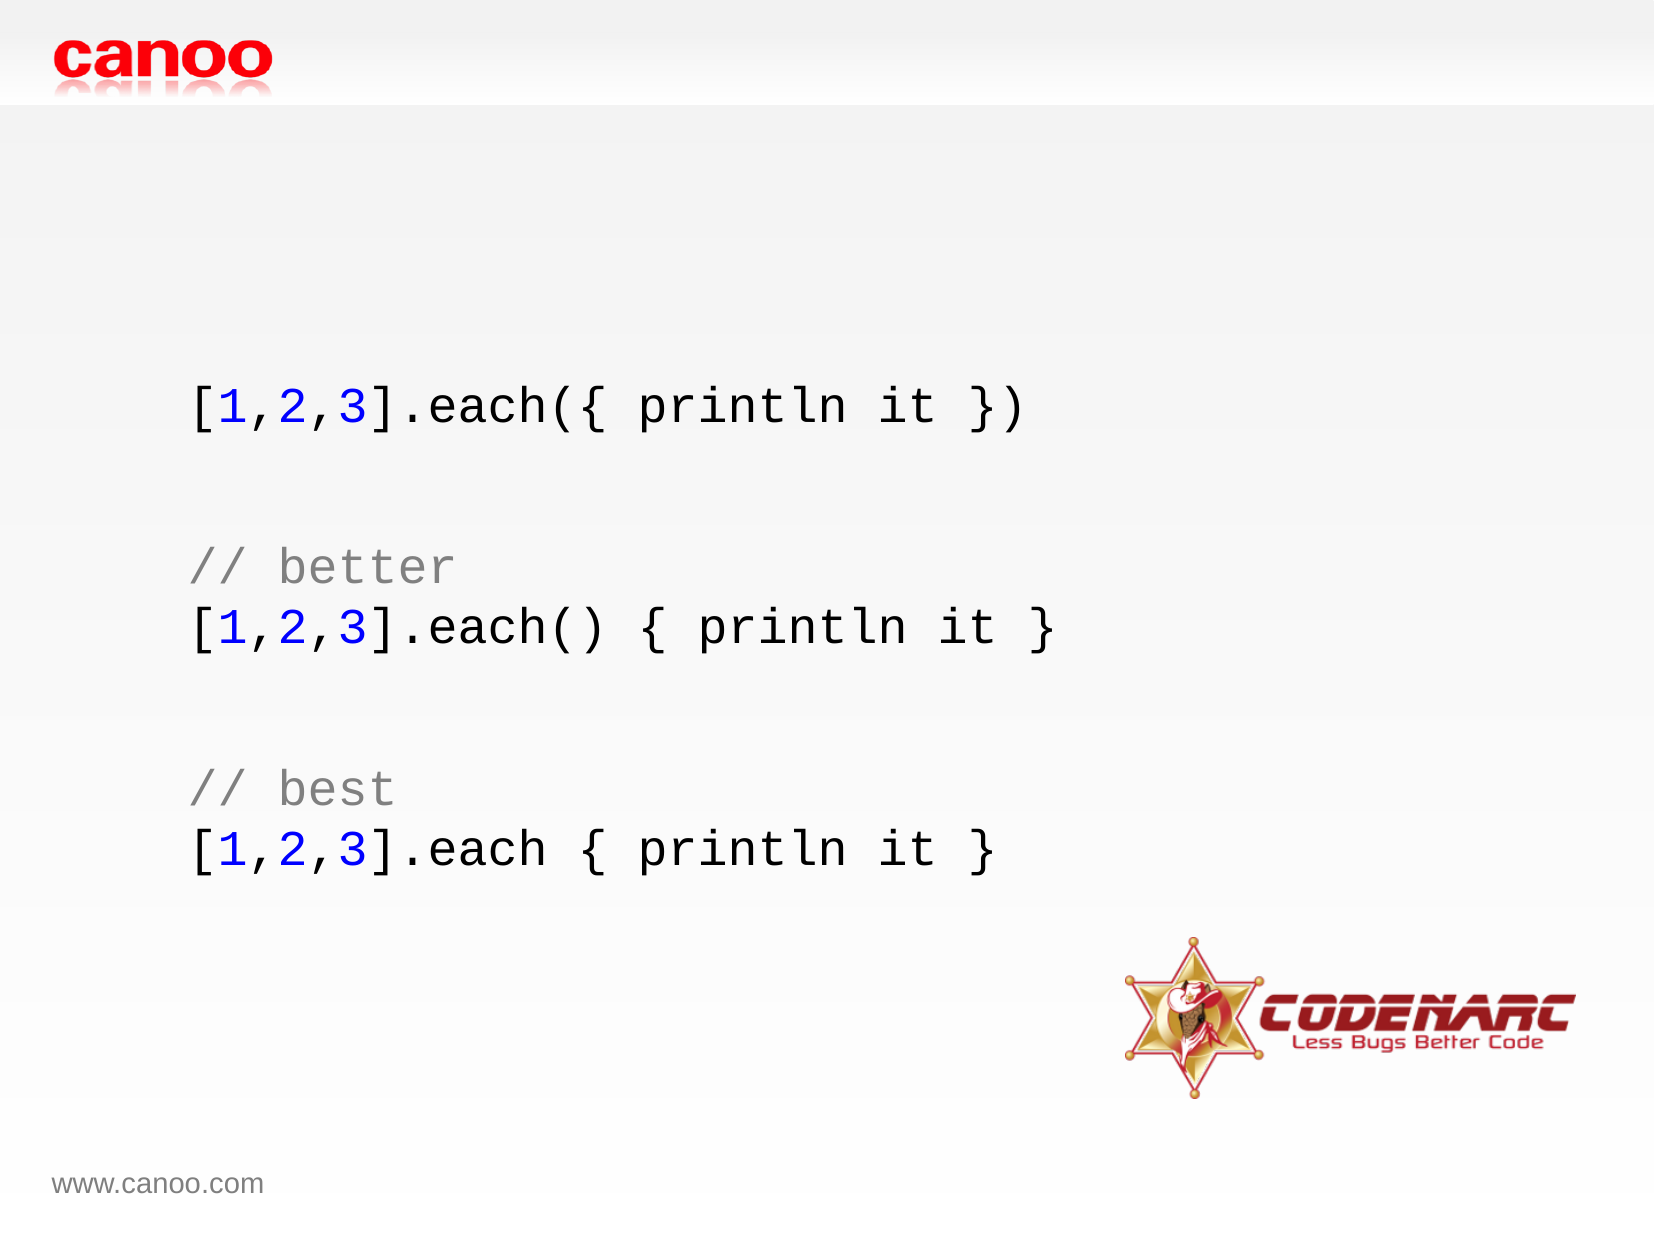

[1,2,3].each({ println it })
// better
[1,2,3].each() { println it }
// best
[1,2,3].each { println it }